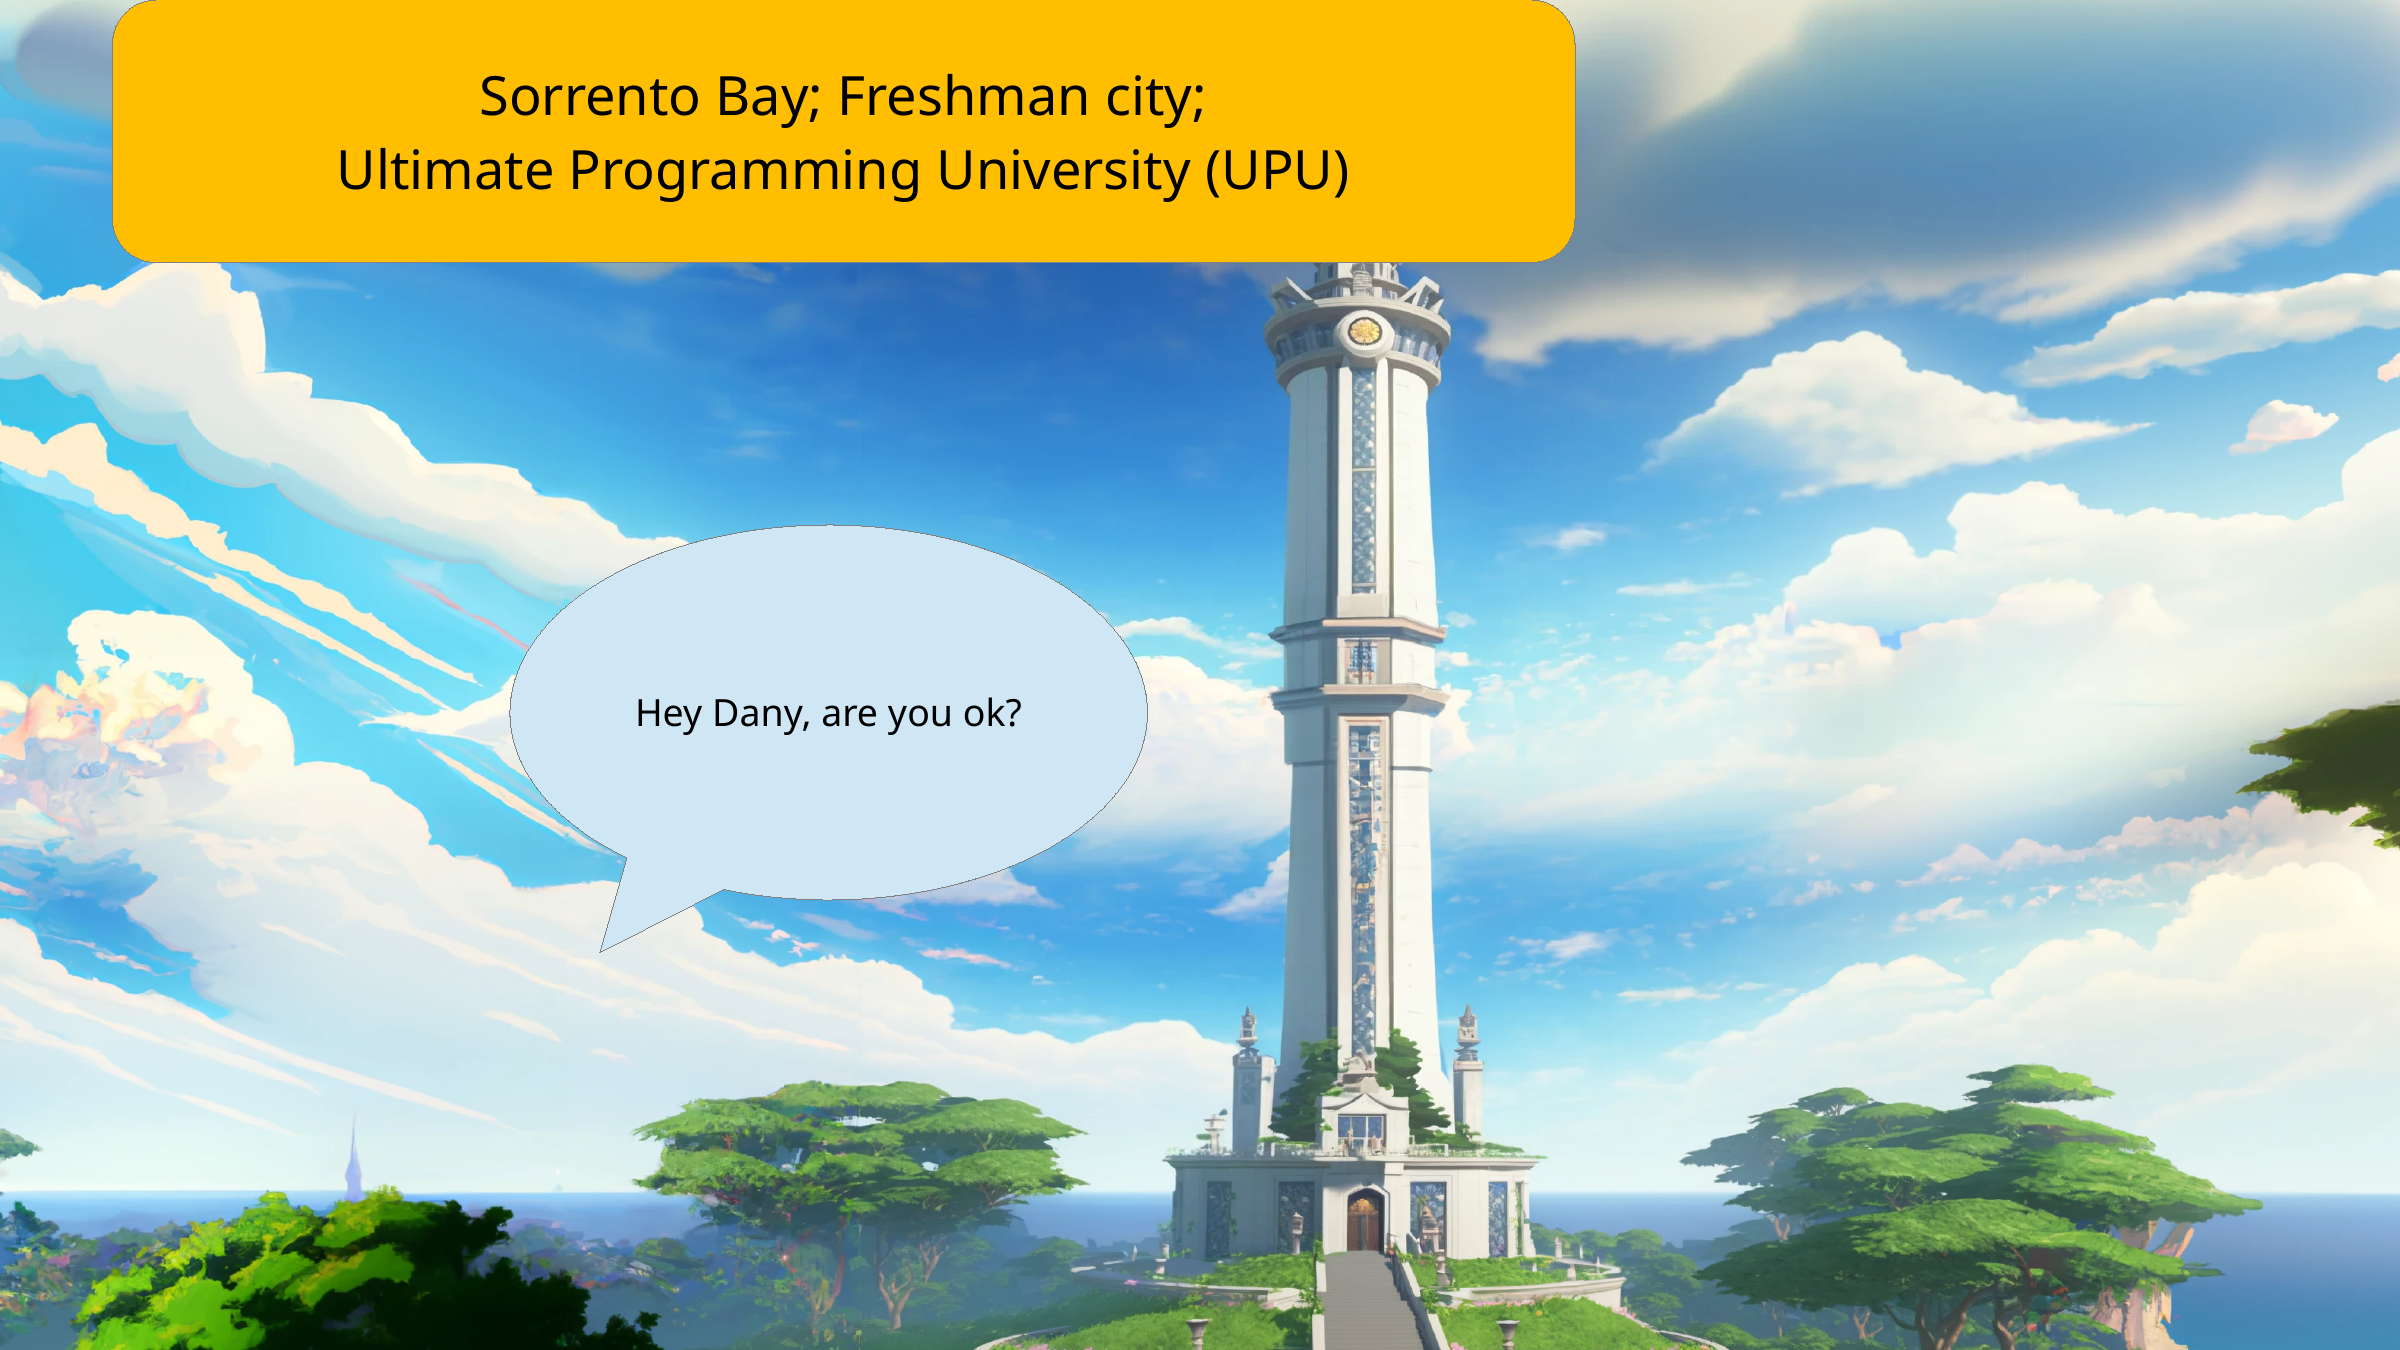

Sorrento Bay; Freshman city;
 Ultimate Programming University (UPU)
Hey Dany, are you ok?